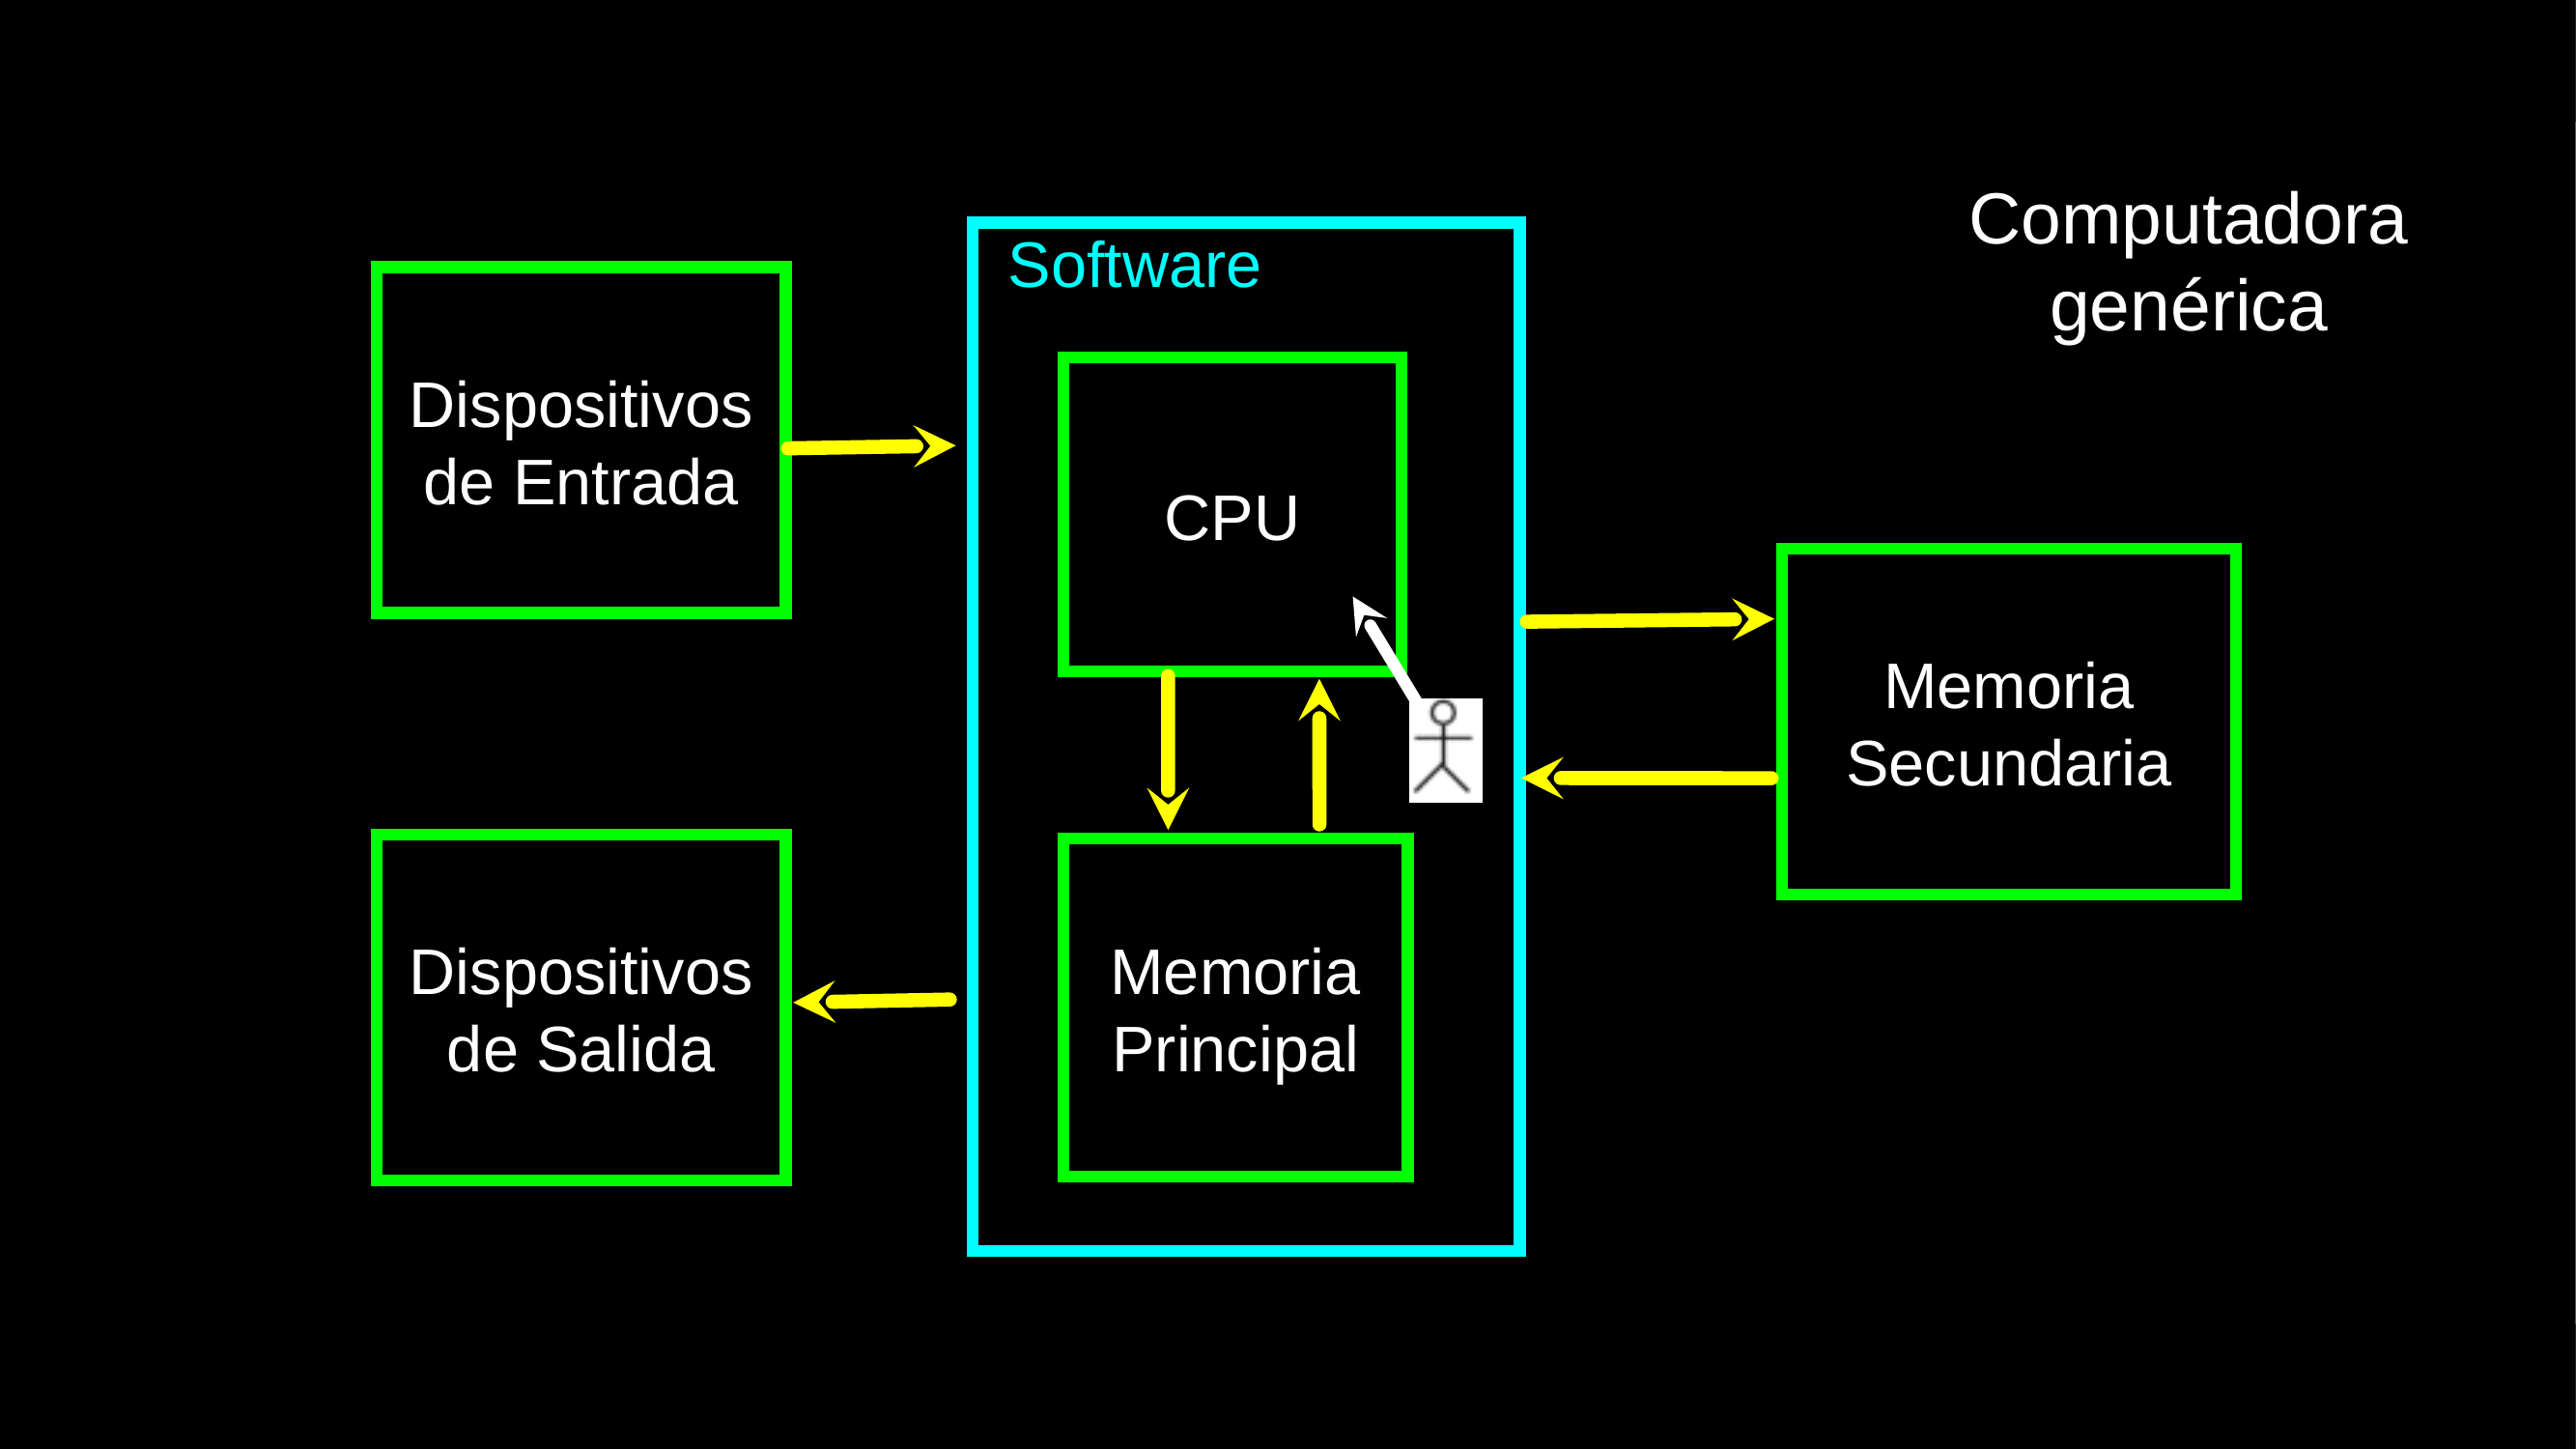

Computadora genérica
 Software
Dispositivos de Entrada
CPU
Memoria Secundaria
Dispositivos de Salida
Memoria Principal